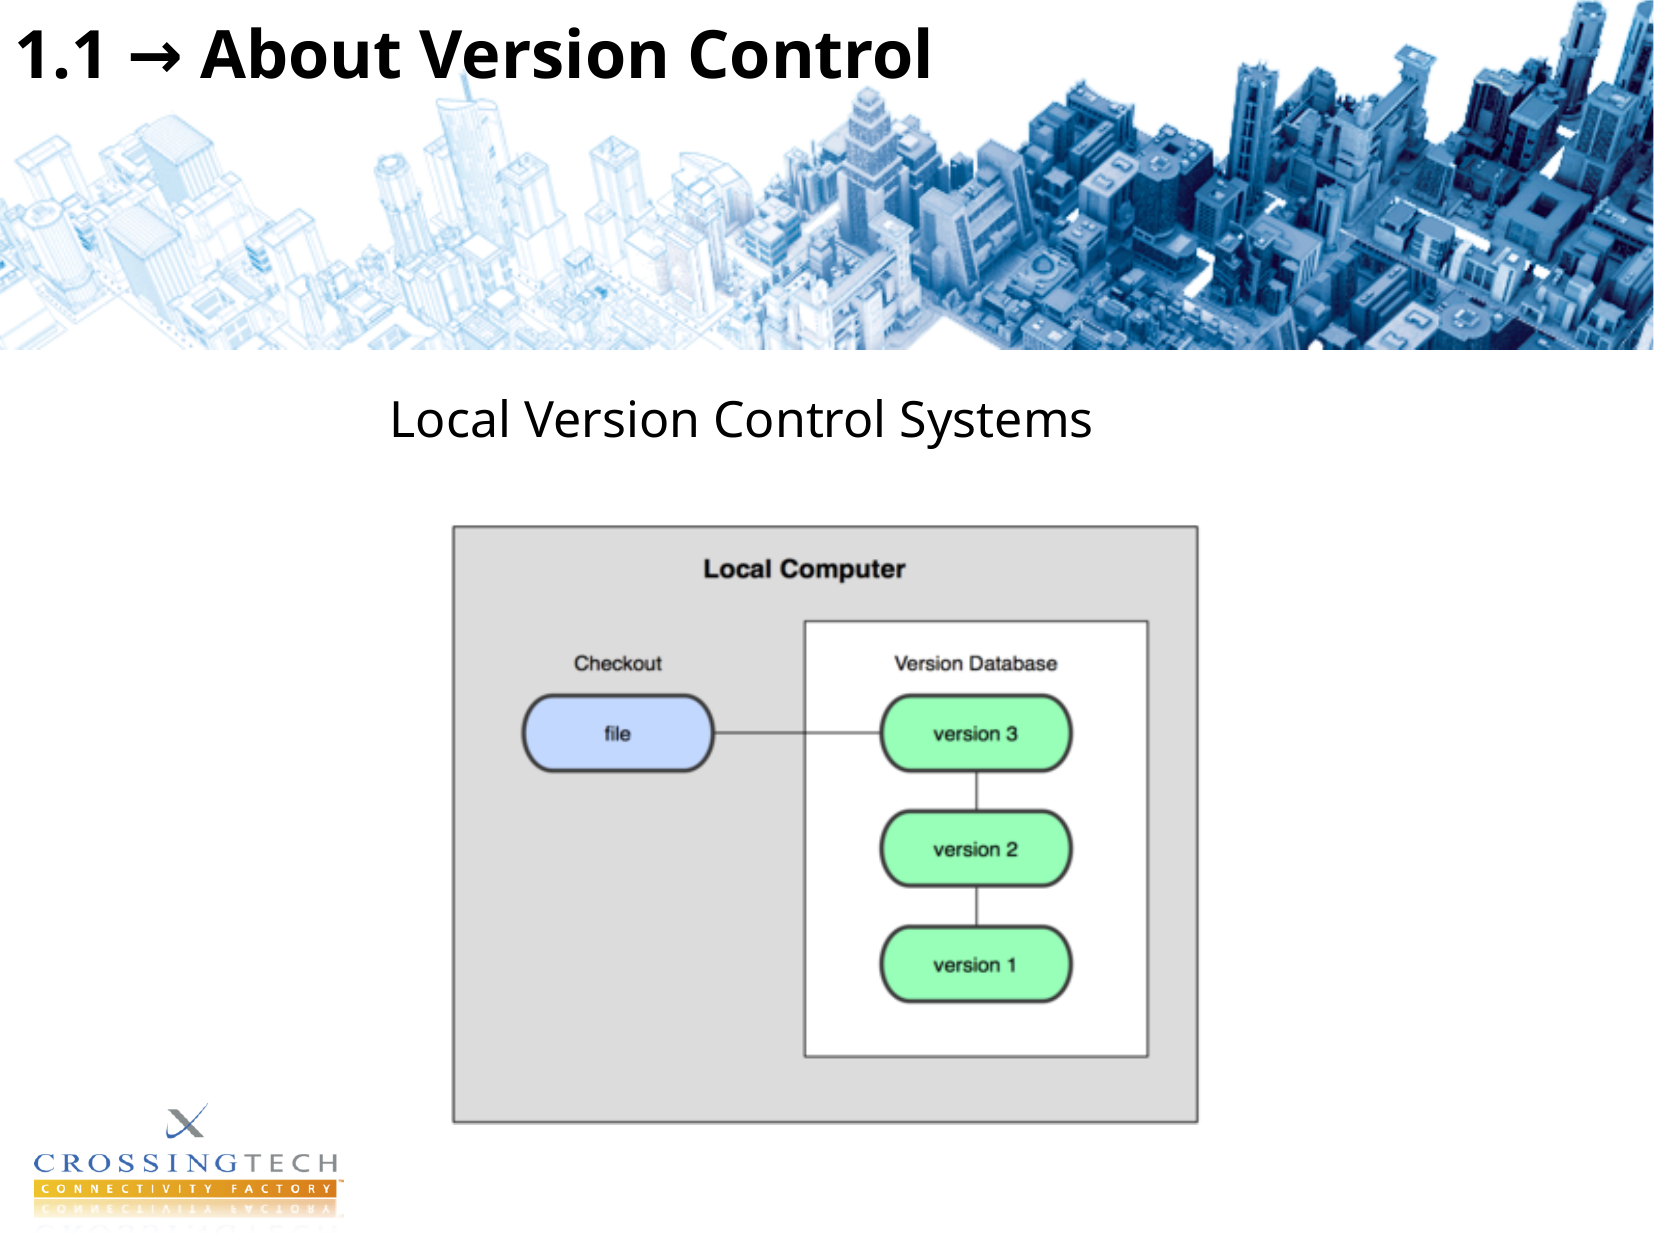

1.1 → About Version Control
Local Version Control Systems